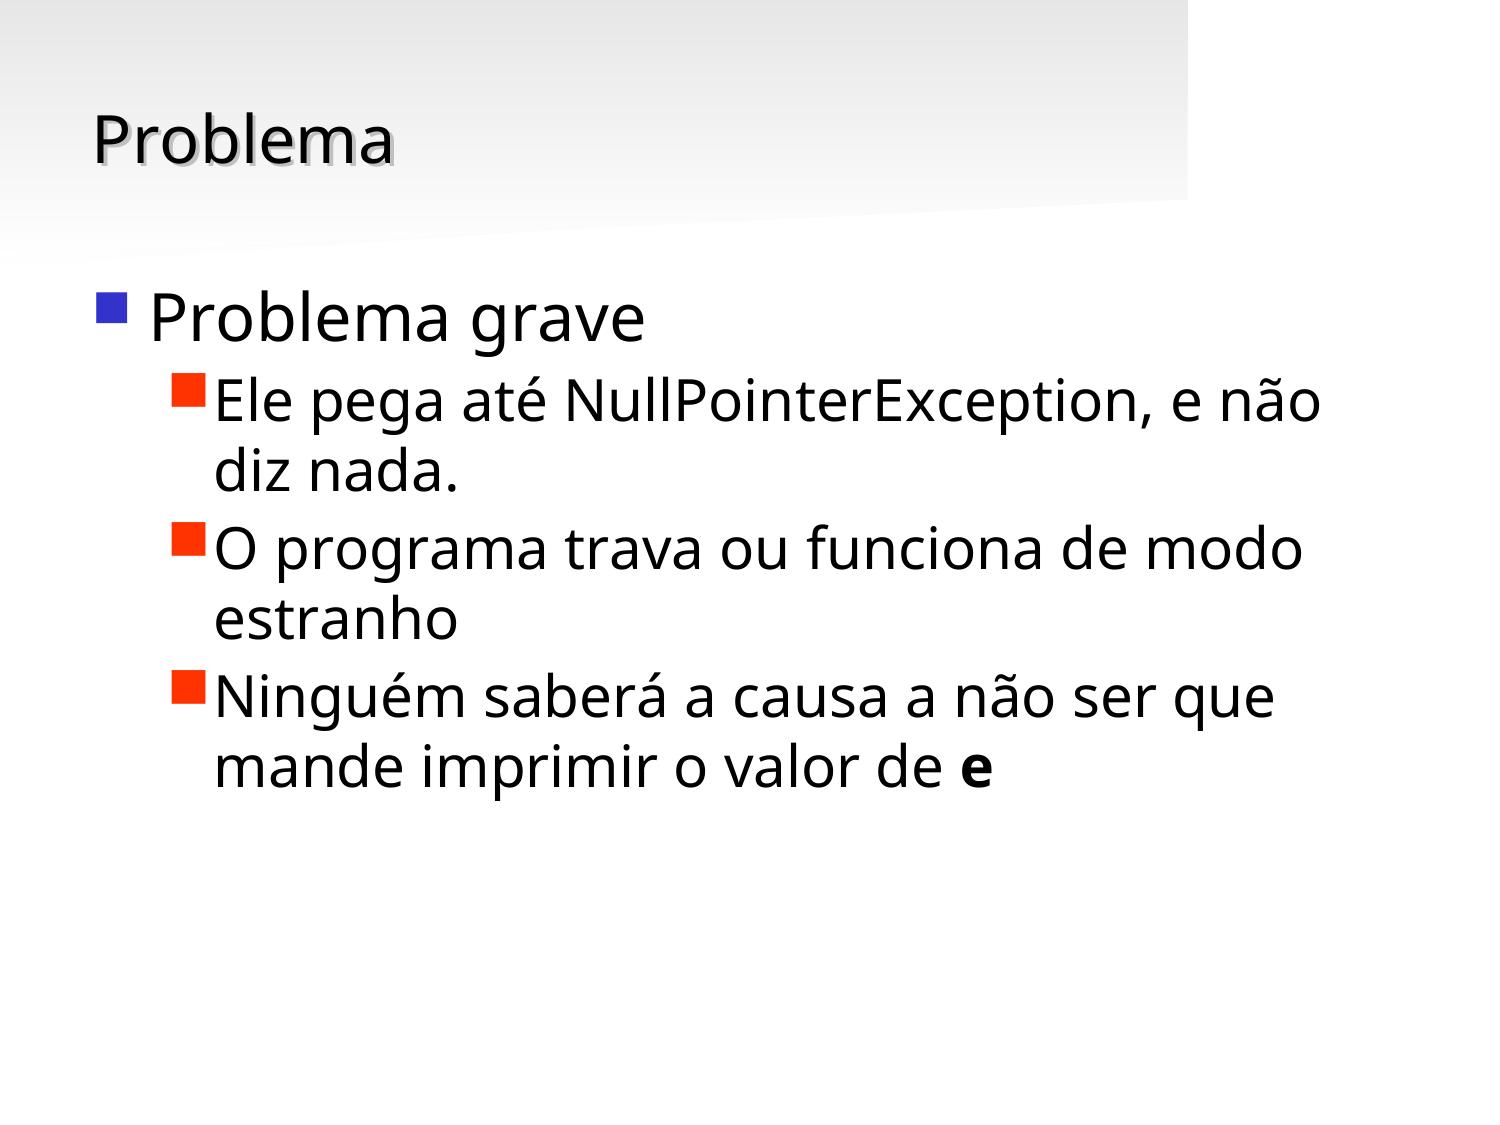

# Problema
Problema grave
Ele pega até NullPointerException, e não diz nada.
O programa trava ou funciona de modo estranho
Ninguém saberá a causa a não ser que mande imprimir o valor de e